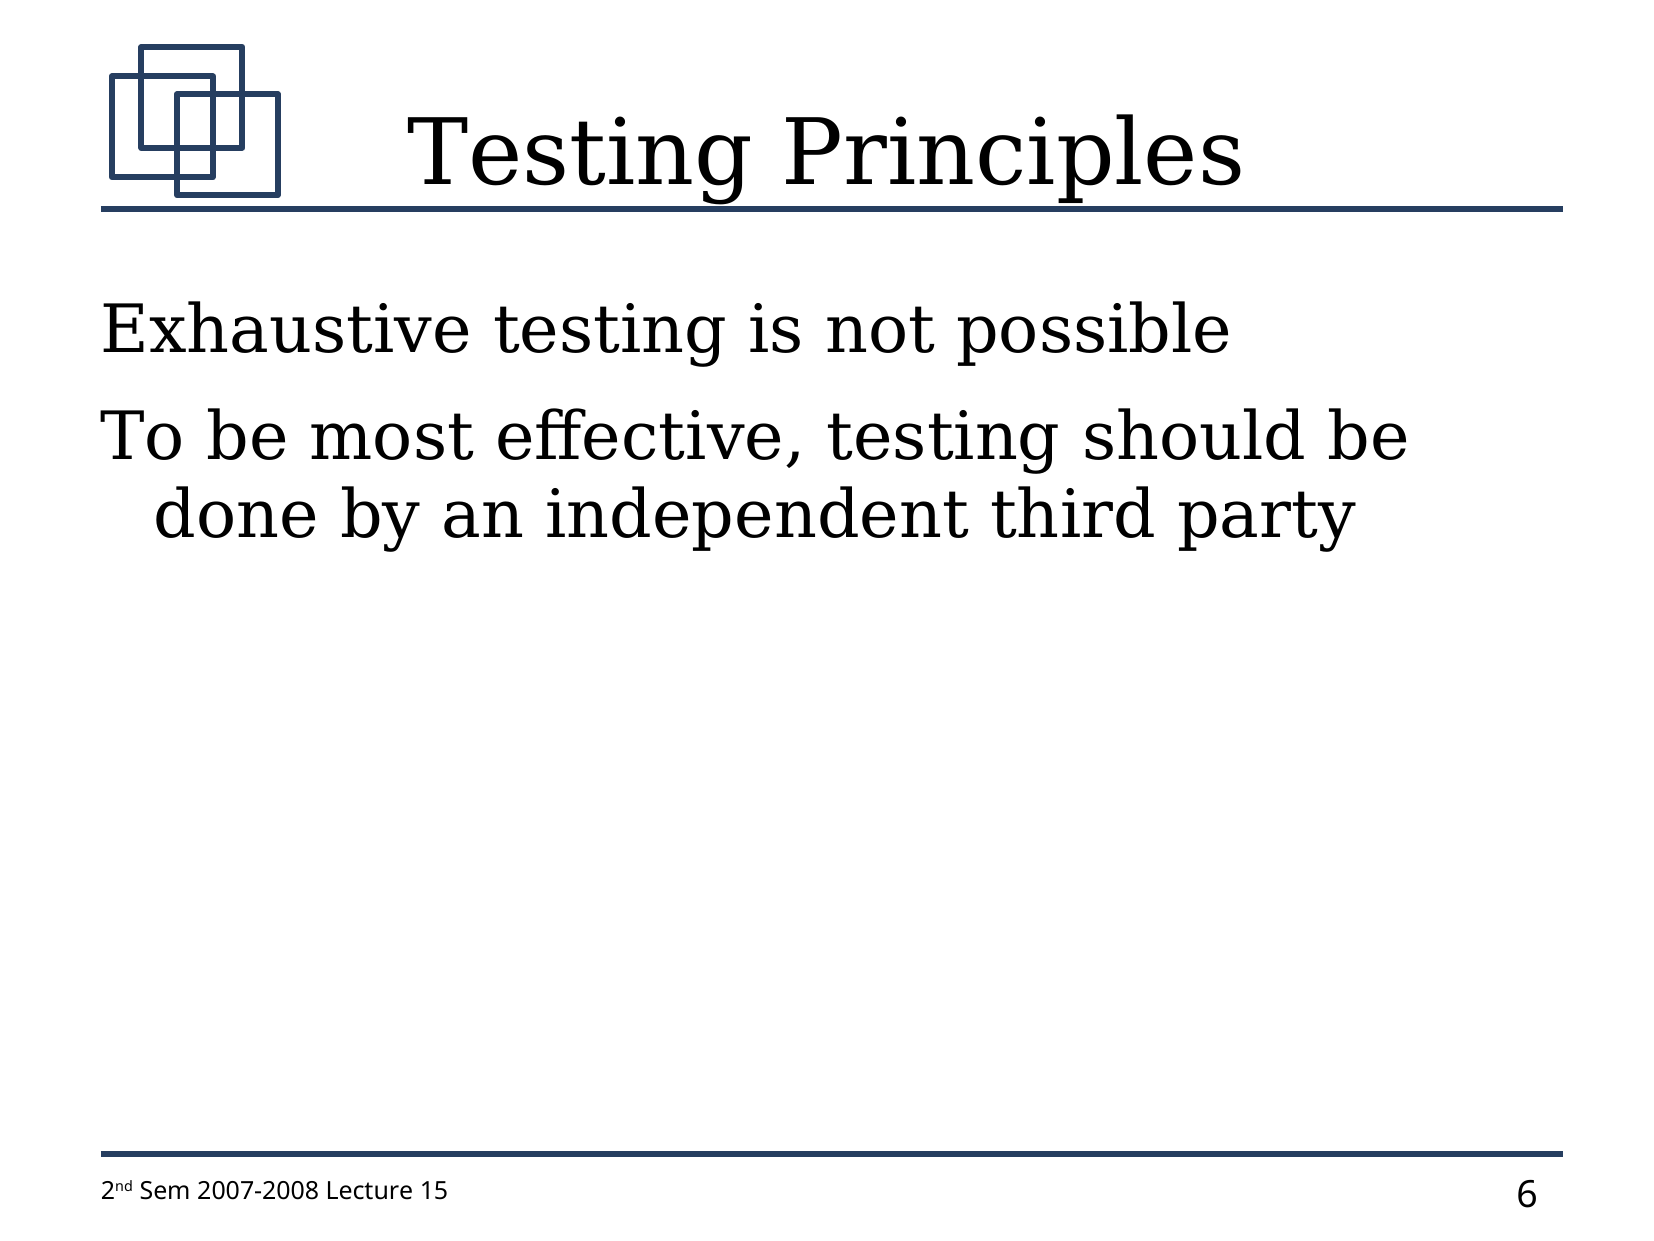

# Testing Principles
Exhaustive testing is not possible
To be most effective, testing should be done by an independent third party